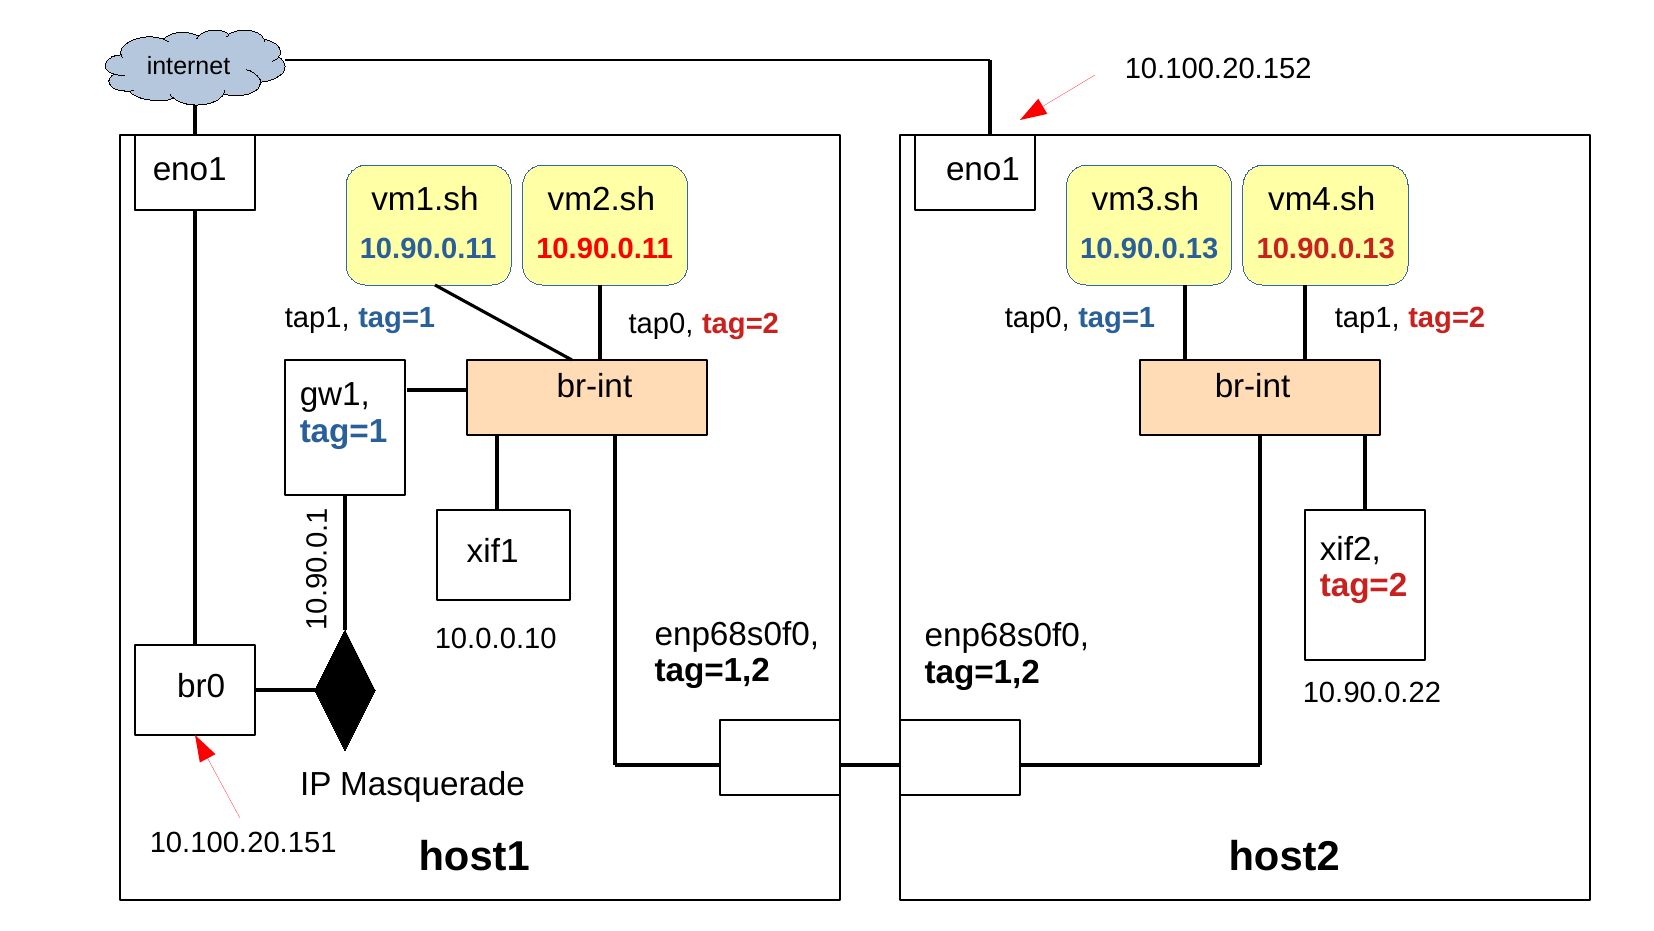

internet
10.100.20.152
eno1
eno1
eno1
vm1.sh
vm2.sh
vm3.sh
vm4.sh
10.90.0.11
10.90.0.11
10.90.0.13
10.90.0.13
tap1, tag=1
tap0, tag=1
tap1, tag=2
tap0, tag=2
br-int
br-int
gw1,
tag=1
xif2,
tag=2
xif1
10.90.0.1
enp68s0f0,
tag=1,2
enp68s0f0,
tag=1,2
10.0.0.10
br0
10.90.0.22
IP Masquerade
10.100.20.151
host1
host2